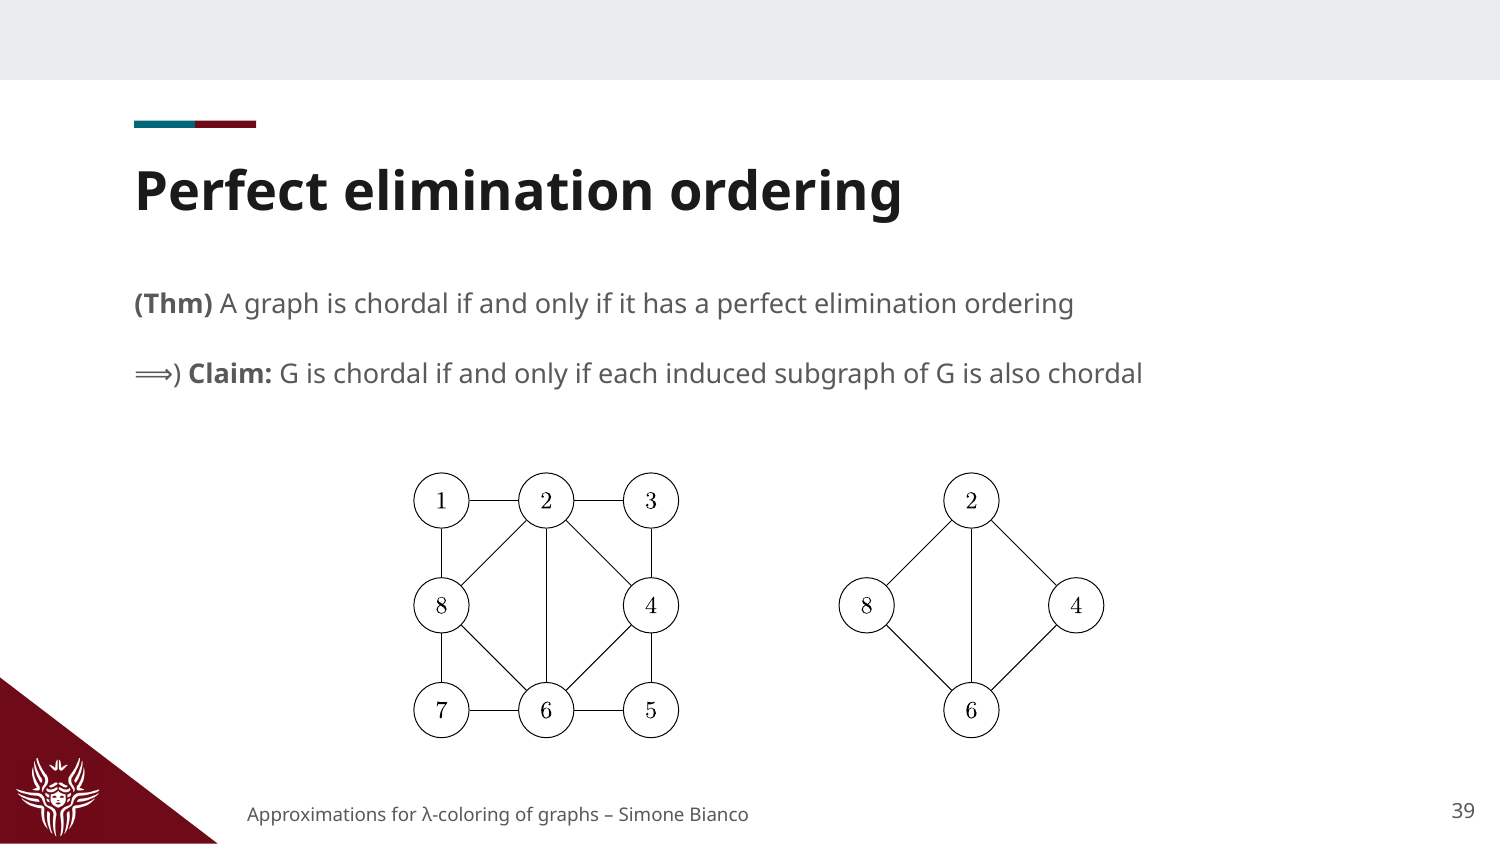

# Perfect elimination ordering
(Thm) A graph is chordal if and only if it has a perfect elimination ordering
⟹) Claim: G is chordal if and only if each induced subgraph of G is also chordal
Approximations for λ-coloring of graphs – Simone Bianco